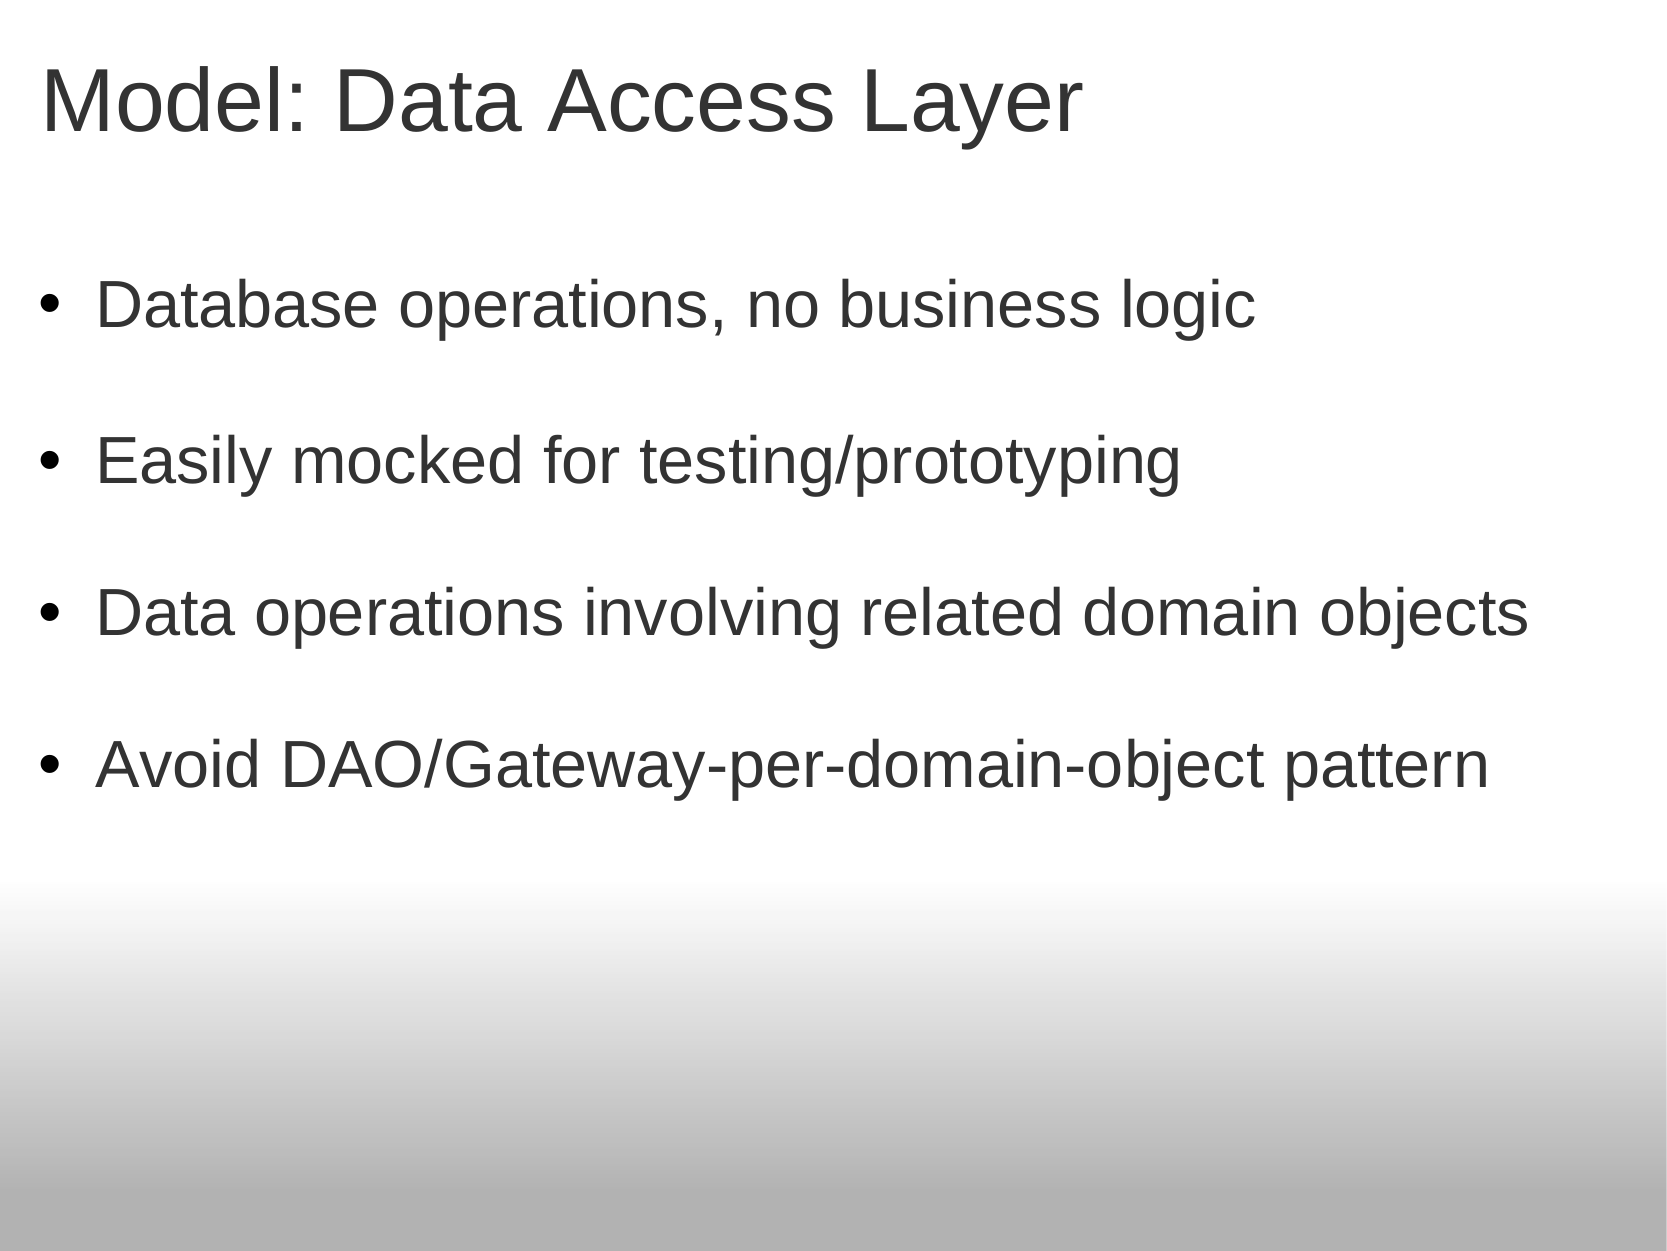

# Model: Data Access Layer
Database operations, no business logic
Easily mocked for testing/prototyping
Data operations involving related domain objects
Avoid DAO/Gateway-per-domain-object pattern